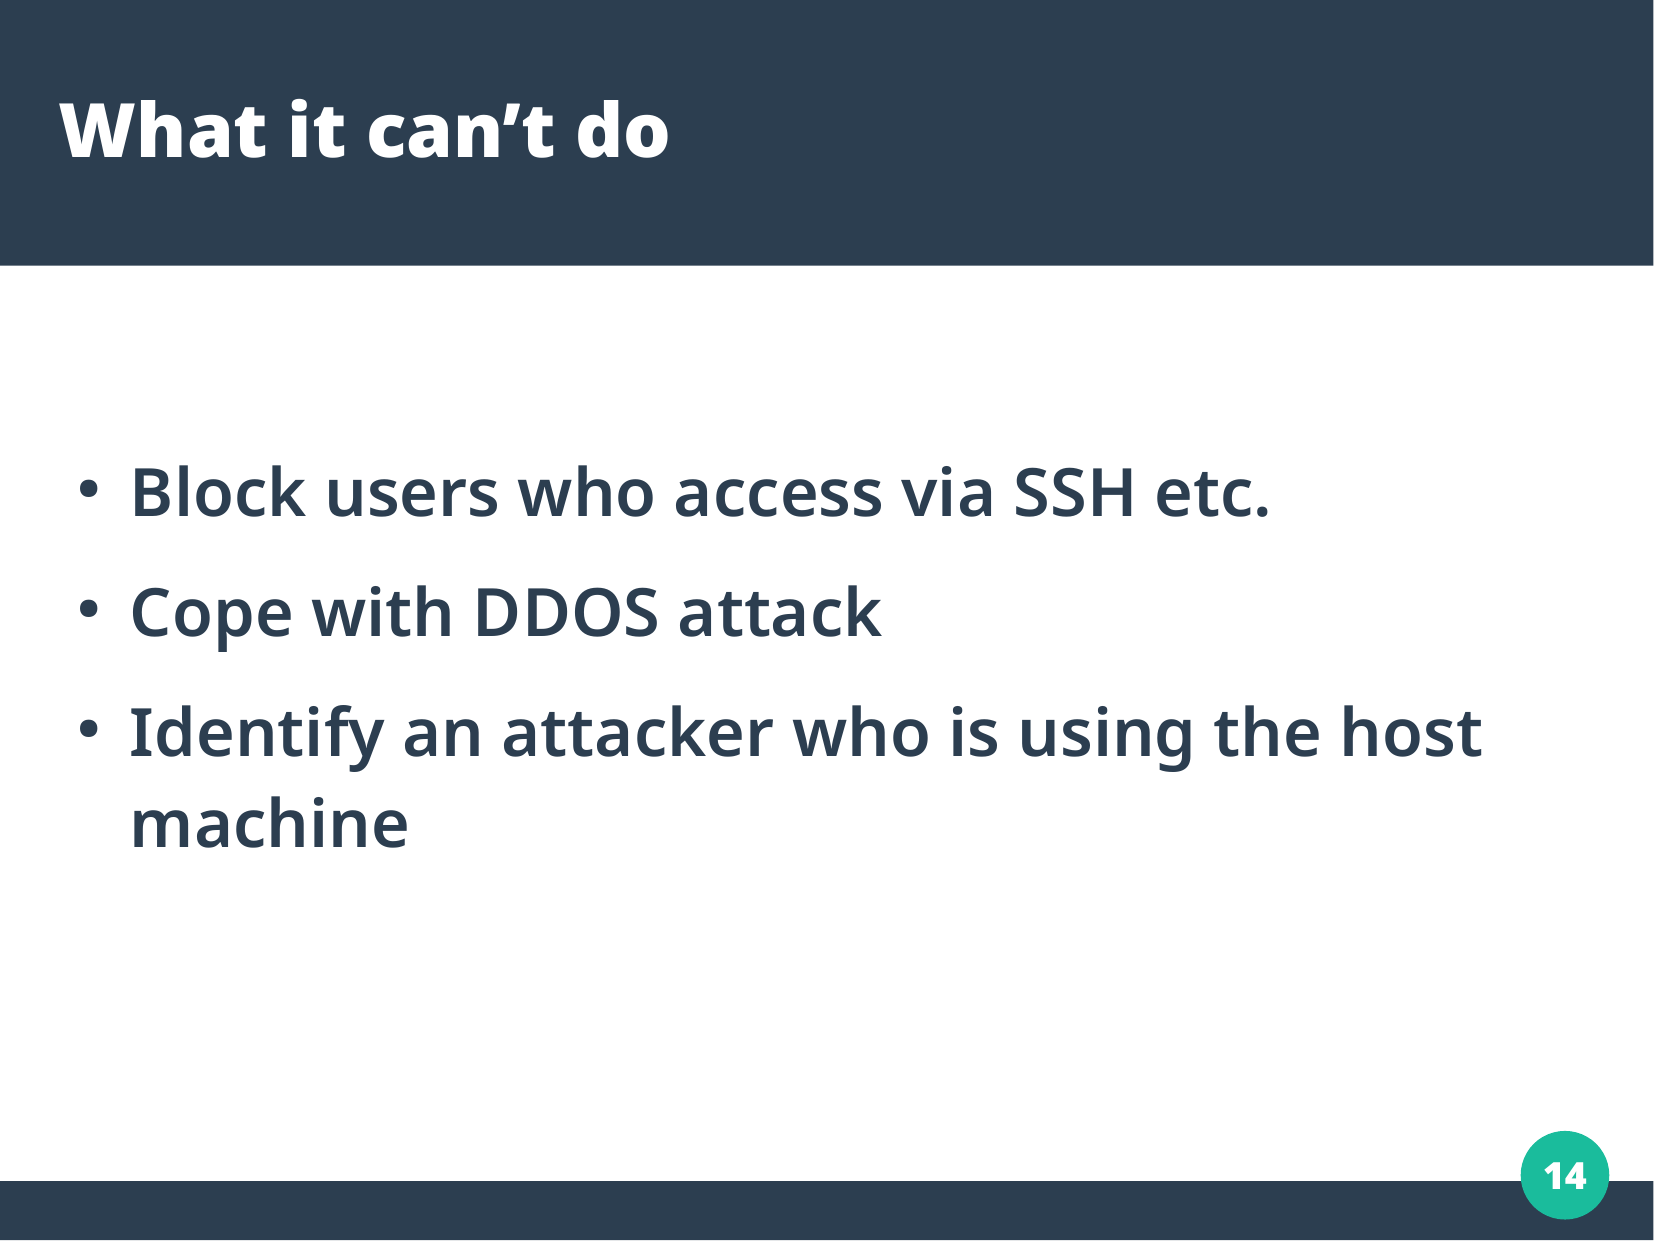

# What it can’t do
Block users who access via SSH etc.
Cope with DDOS attack
Identify an attacker who is using the host machine
14